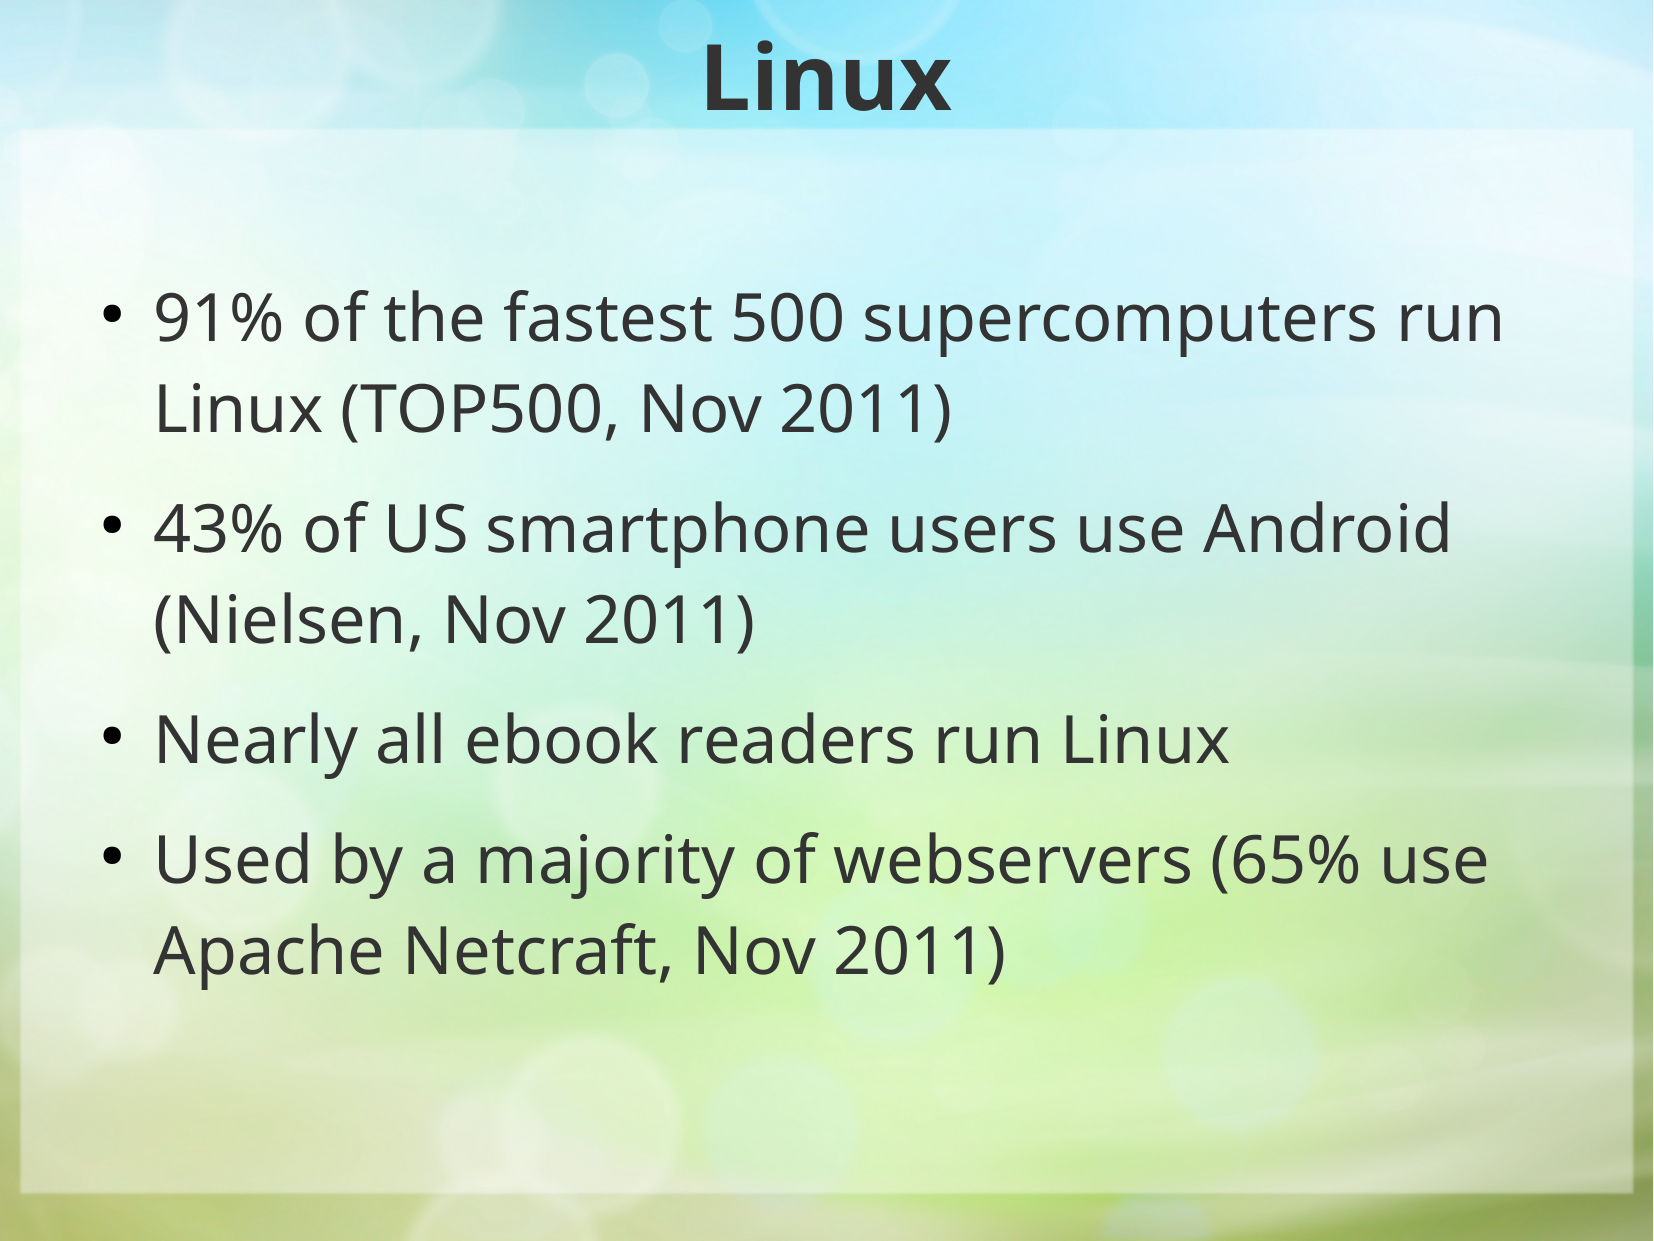

# Linux
91% of the fastest 500 supercomputers run Linux (TOP500, Nov 2011)
43% of US smartphone users use Android (Nielsen, Nov 2011)
Nearly all ebook readers run Linux
Used by a majority of webservers (65% use Apache Netcraft, Nov 2011)